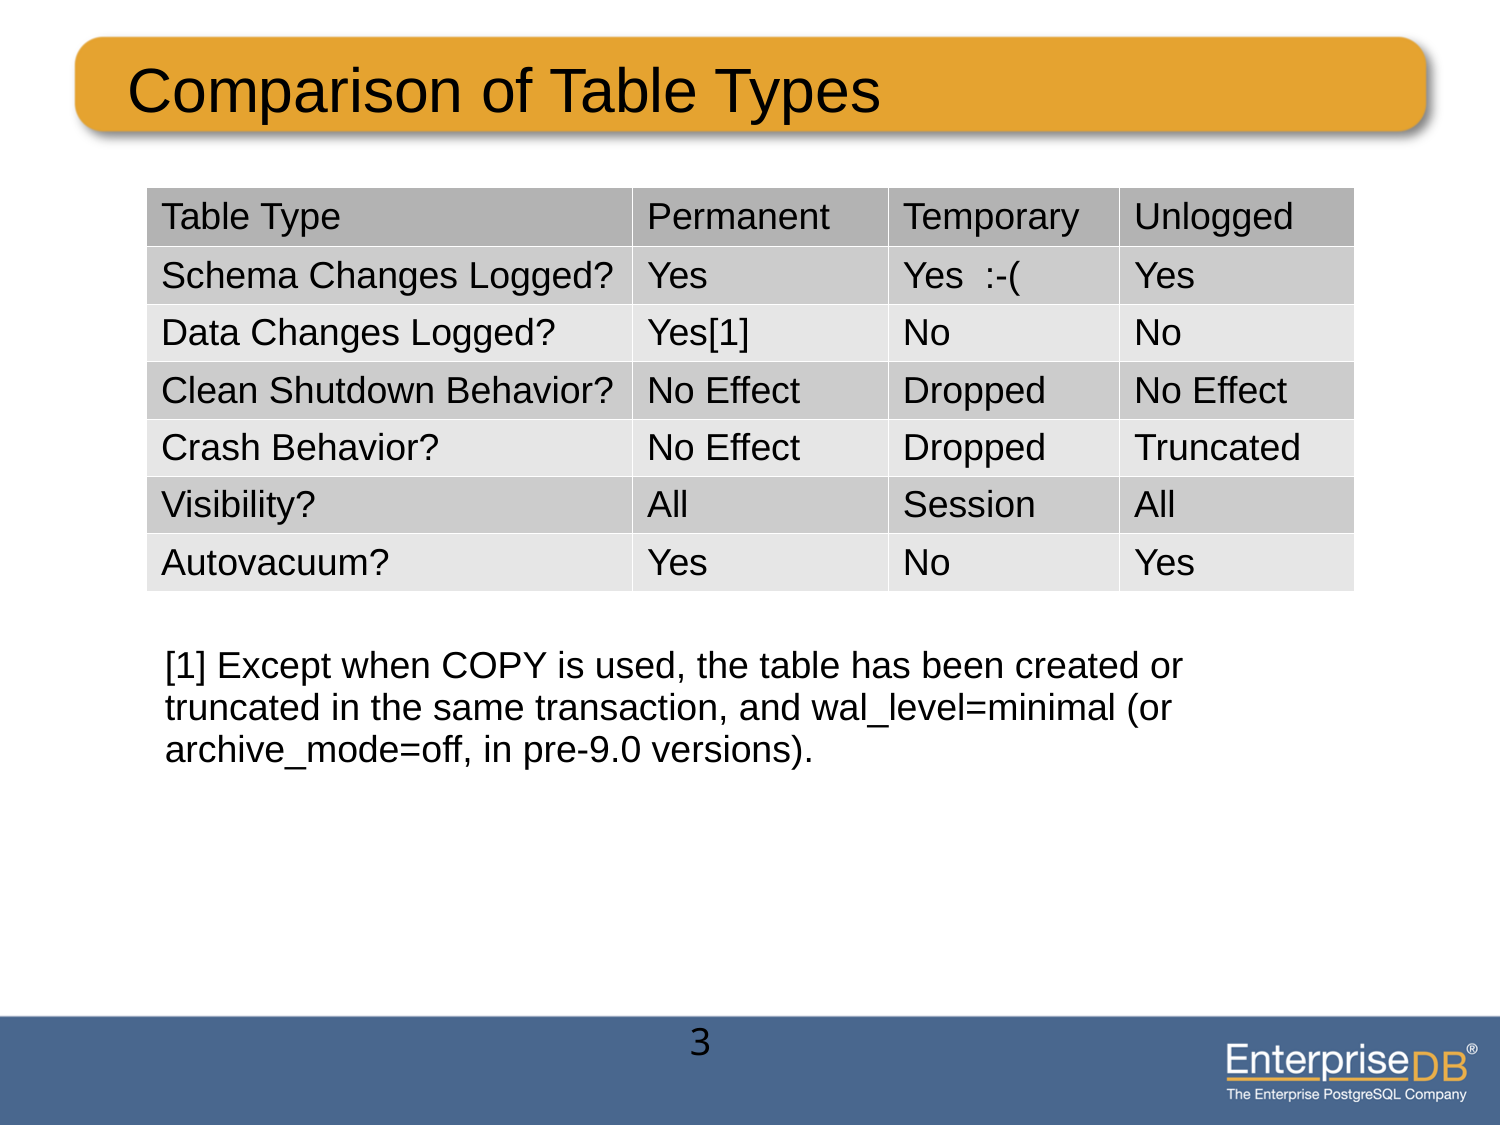

# Comparison of Table Types
| Table Type | Permanent | Temporary | Unlogged |
| --- | --- | --- | --- |
| Schema Changes Logged? | Yes | Yes :-( | Yes |
| Data Changes Logged? | Yes[1] | No | No |
| Clean Shutdown Behavior? | No Effect | Dropped | No Effect |
| Crash Behavior? | No Effect | Dropped | Truncated |
| Visibility? | All | Session | All |
| Autovacuum? | Yes | No | Yes |
[1] Except when COPY is used, the table has been created or truncated in the same transaction, and wal_level=minimal (or archive_mode=off, in pre-9.0 versions).